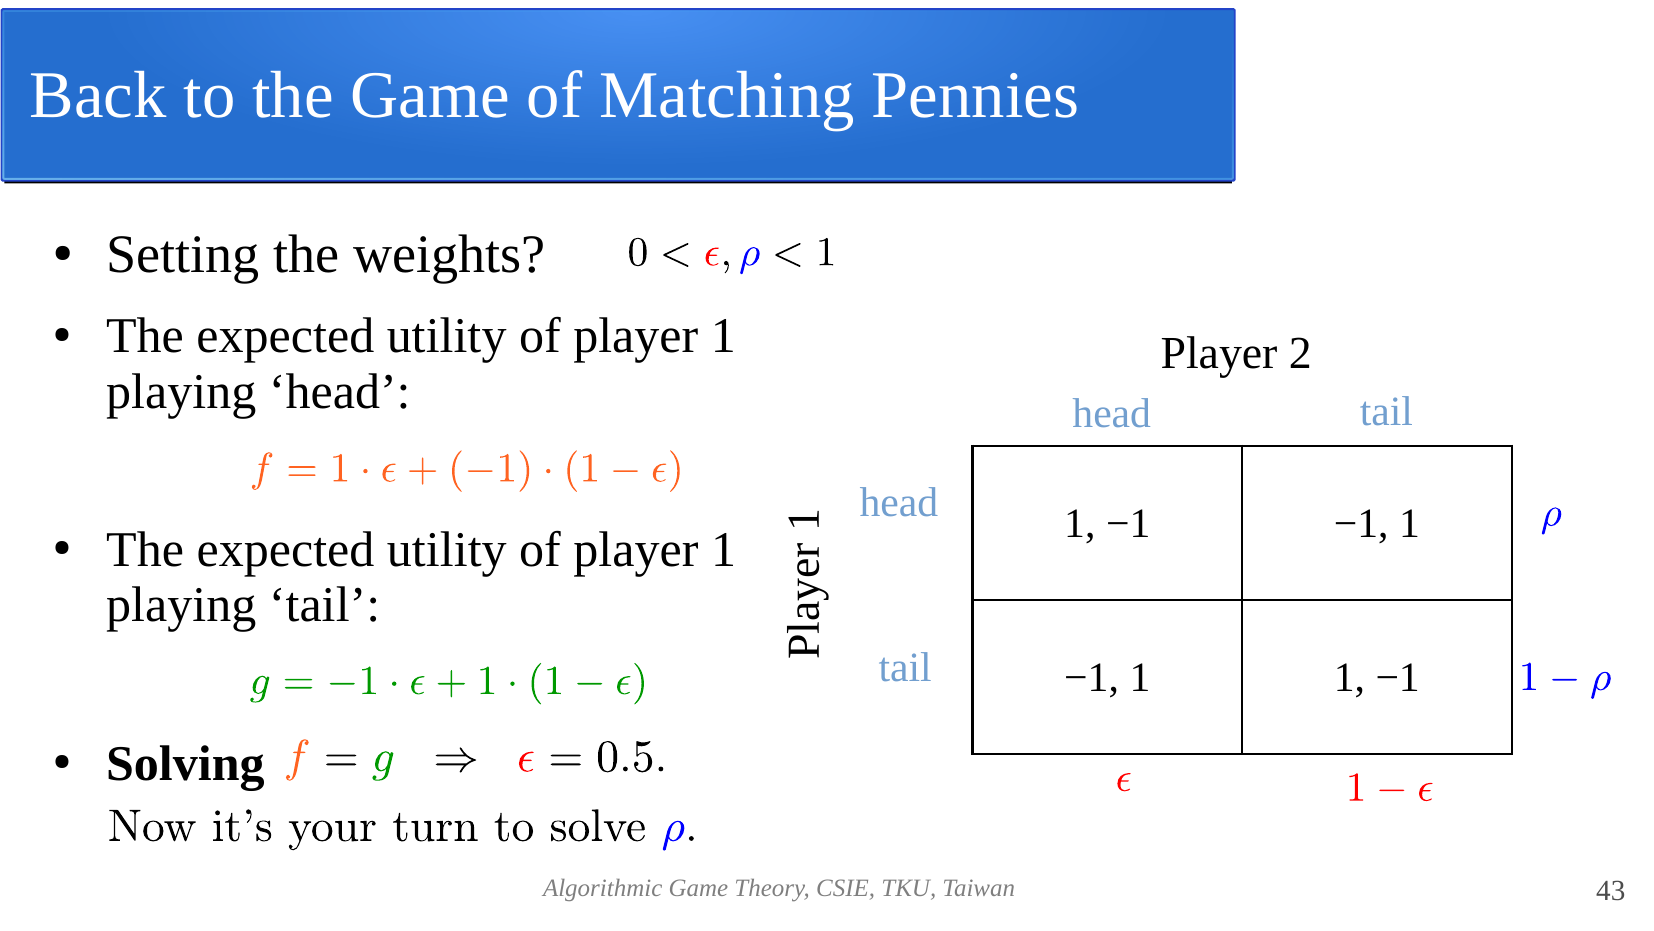

# Back to the Game of Matching Pennies
Setting the weights?
The expected utility of player 1 playing ‘head’:
The expected utility of player 1 playing ‘tail’:
Solving
Player 2
tail
head
| 1, −1 | −1, 1 |
| --- | --- |
| −1, 1 | 1, −1 |
head
Player 1
tail
Algorithmic Game Theory, CSIE, TKU, Taiwan
43